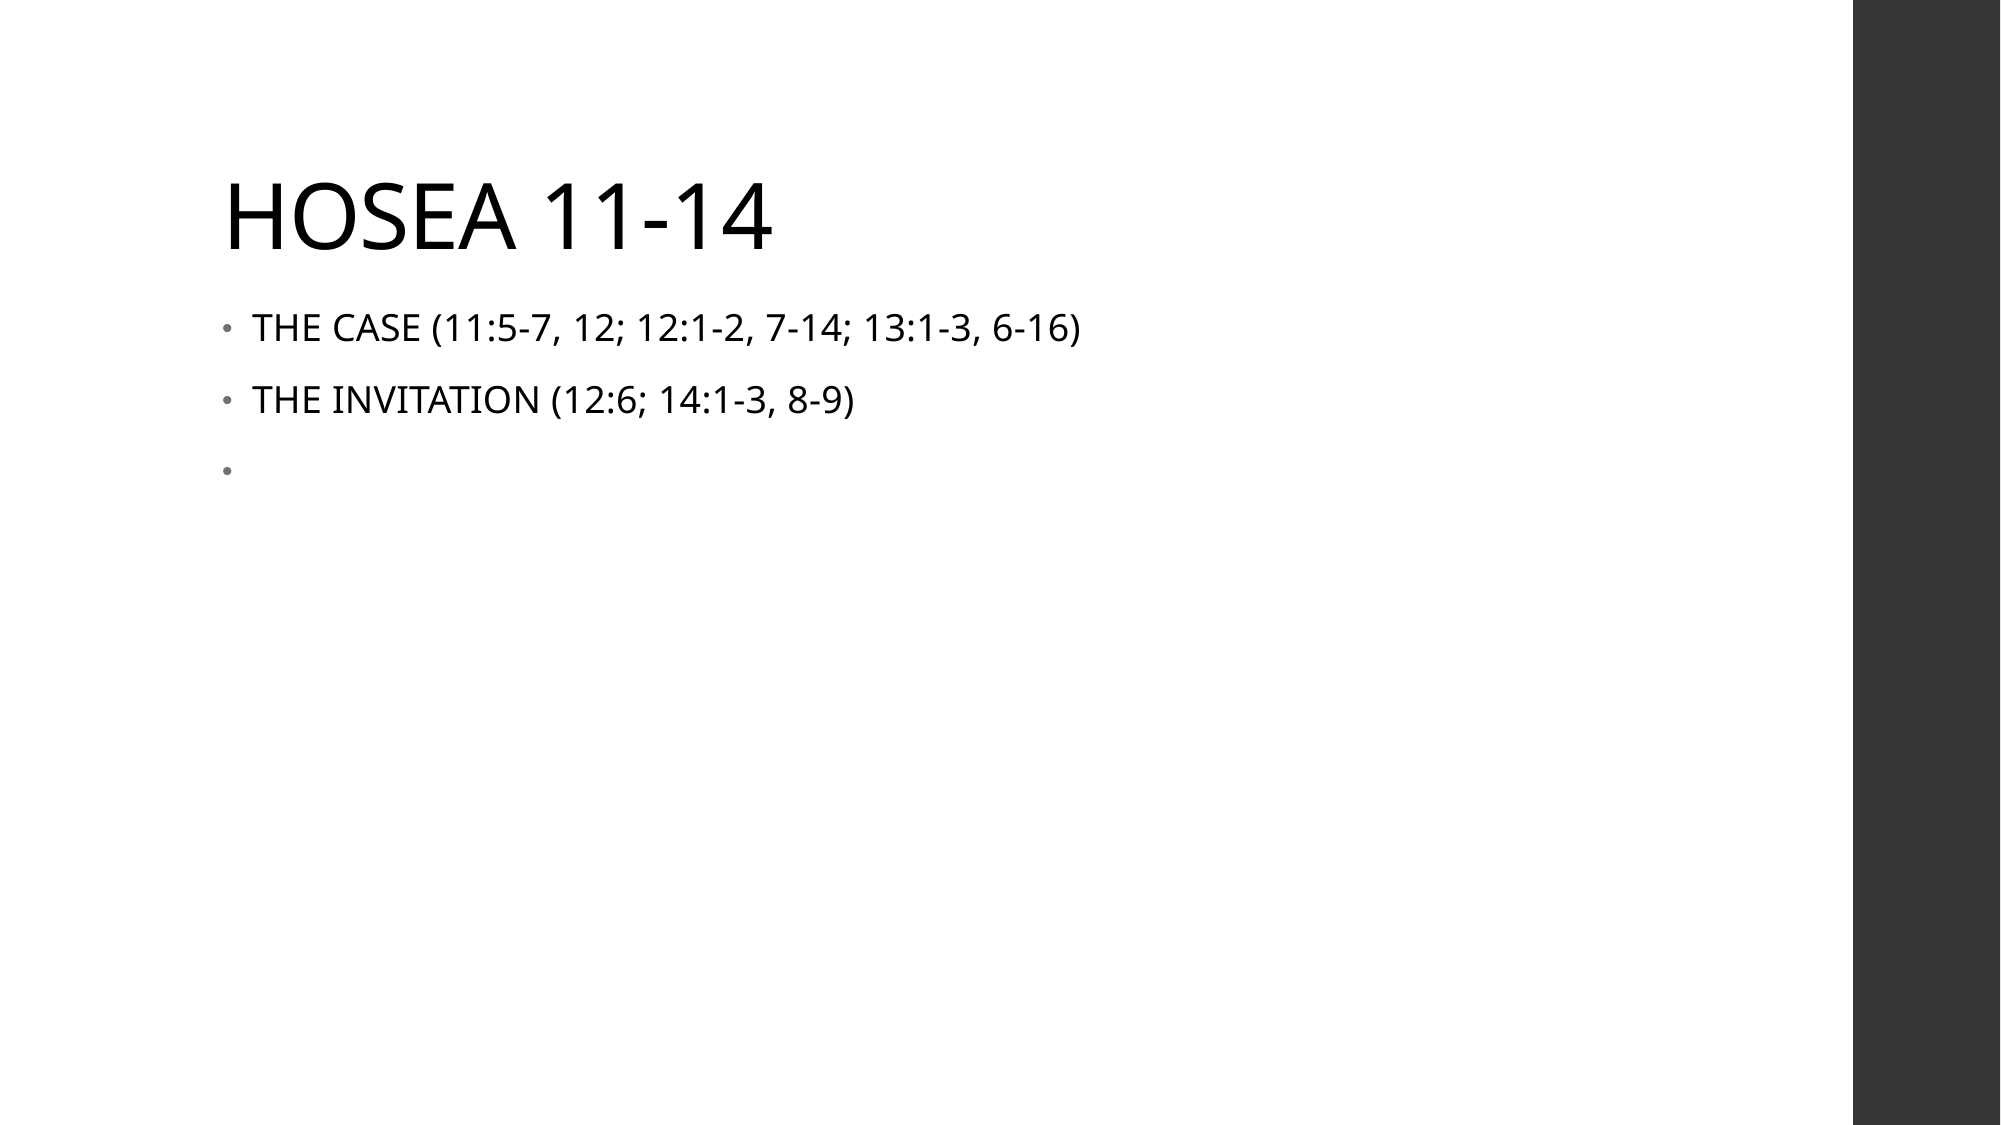

# HOSEA 11-14
THE CASE (11:5-7, 12; 12:1-2, 7-14; 13:1-3, 6-16)
THE INVITATION (12:6; 14:1-3, 8-9)